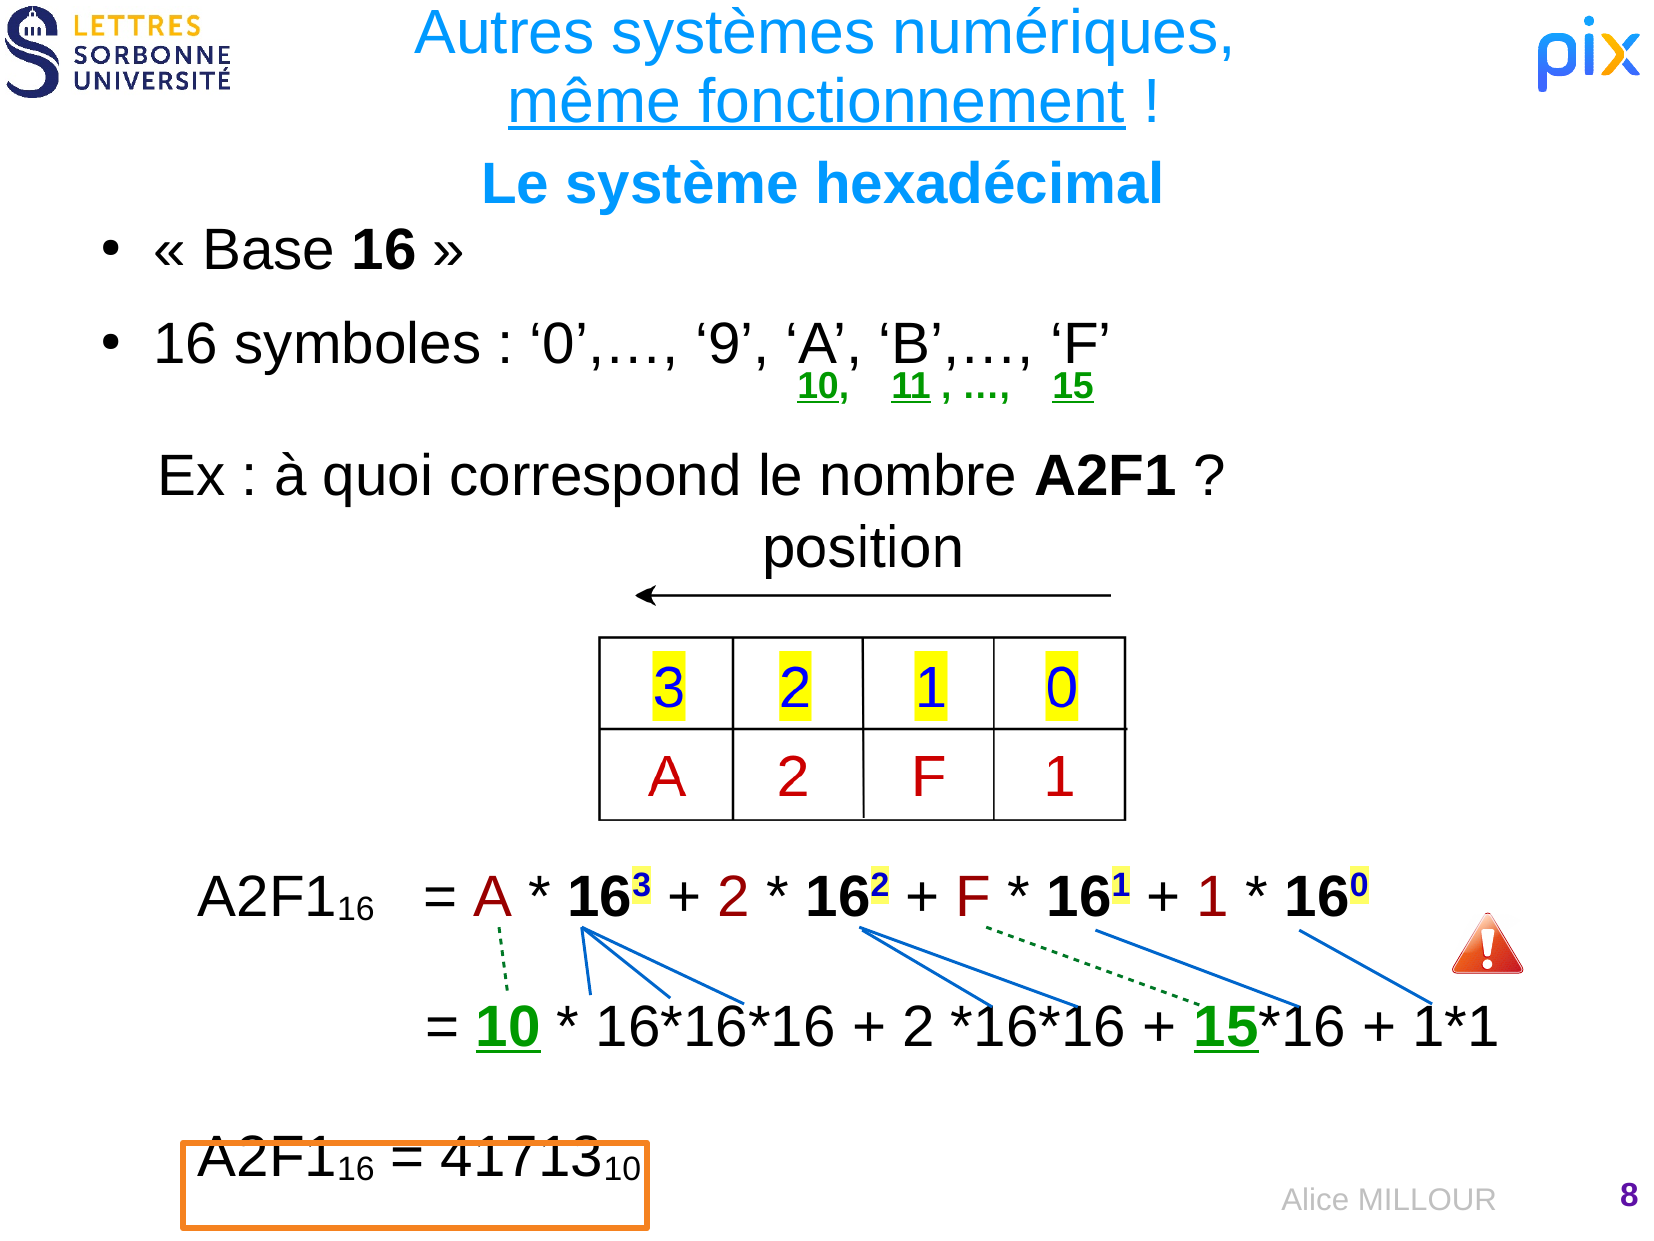

# Autres systèmes numériques, même fonctionnement ! Le système hexadécimal
« Base 16 »
16 symboles : ‘0’,…, ‘9’, ‘A’, ‘B’,…, ‘F’
10, 11 , …, 15
Ex : à quoi correspond le nombre A2F1 ?
A2F116 = A * 163 + 2 * 162 + F * 161 + 1 * 160
 = 10 * 16*16*16 + 2 *16*16 + 15*16 + 1*1
A2F116 = 4171310